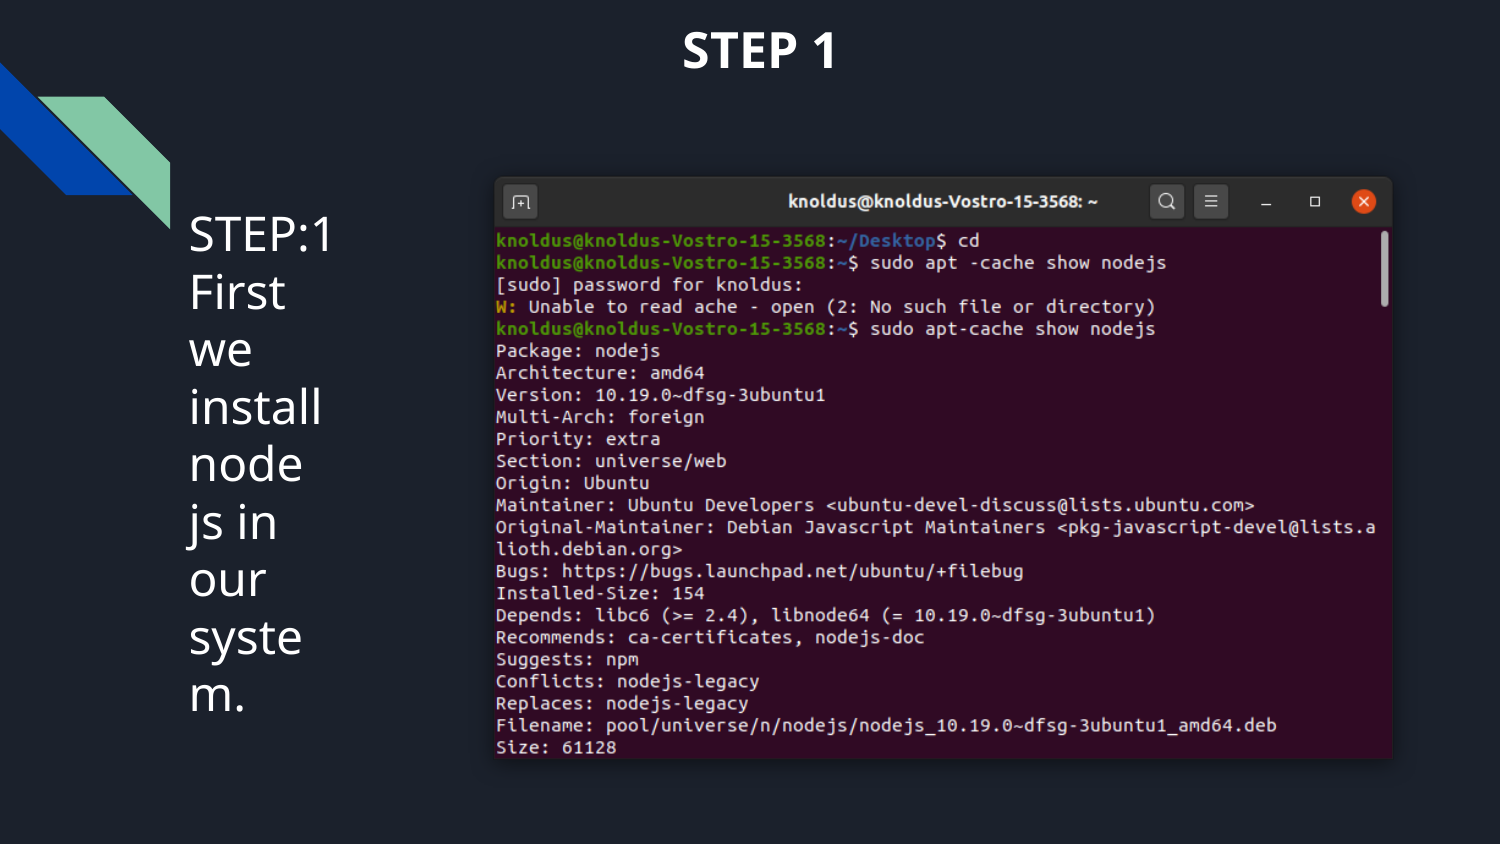

# STEP 1
STEP:1
First we install node js in our system.